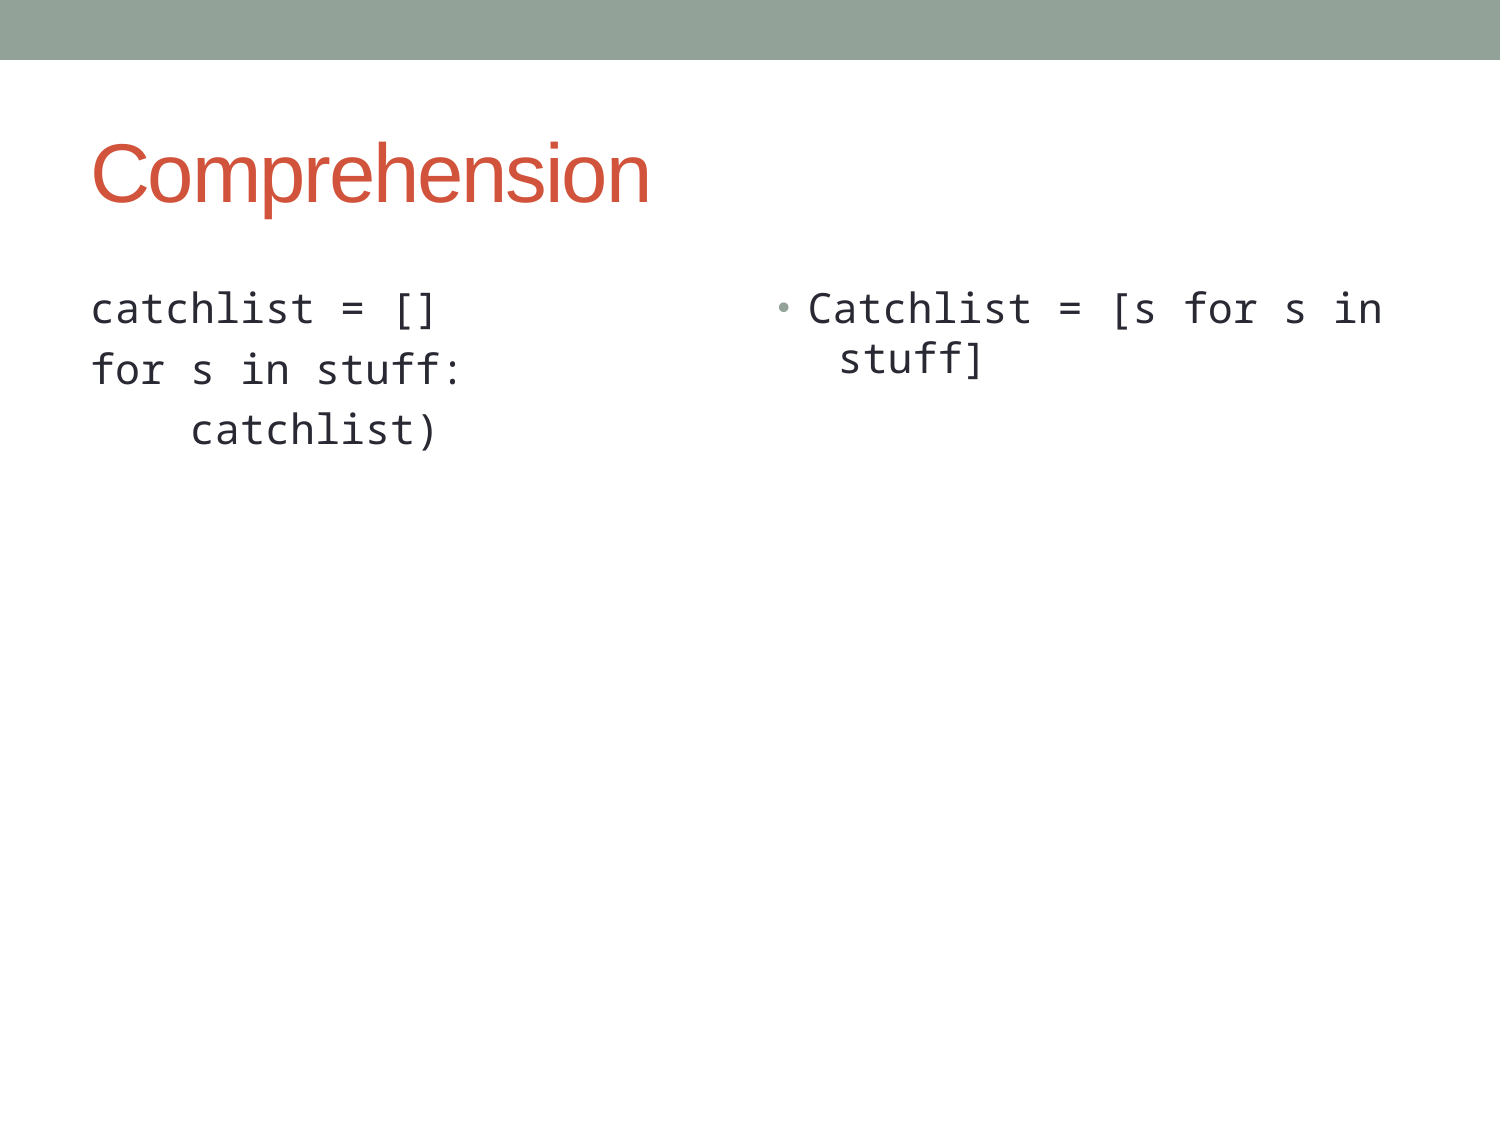

# Comprehension
catchlist = []
for s in stuff:
	 catchlist)
Catchlist = [s for s in stuff]